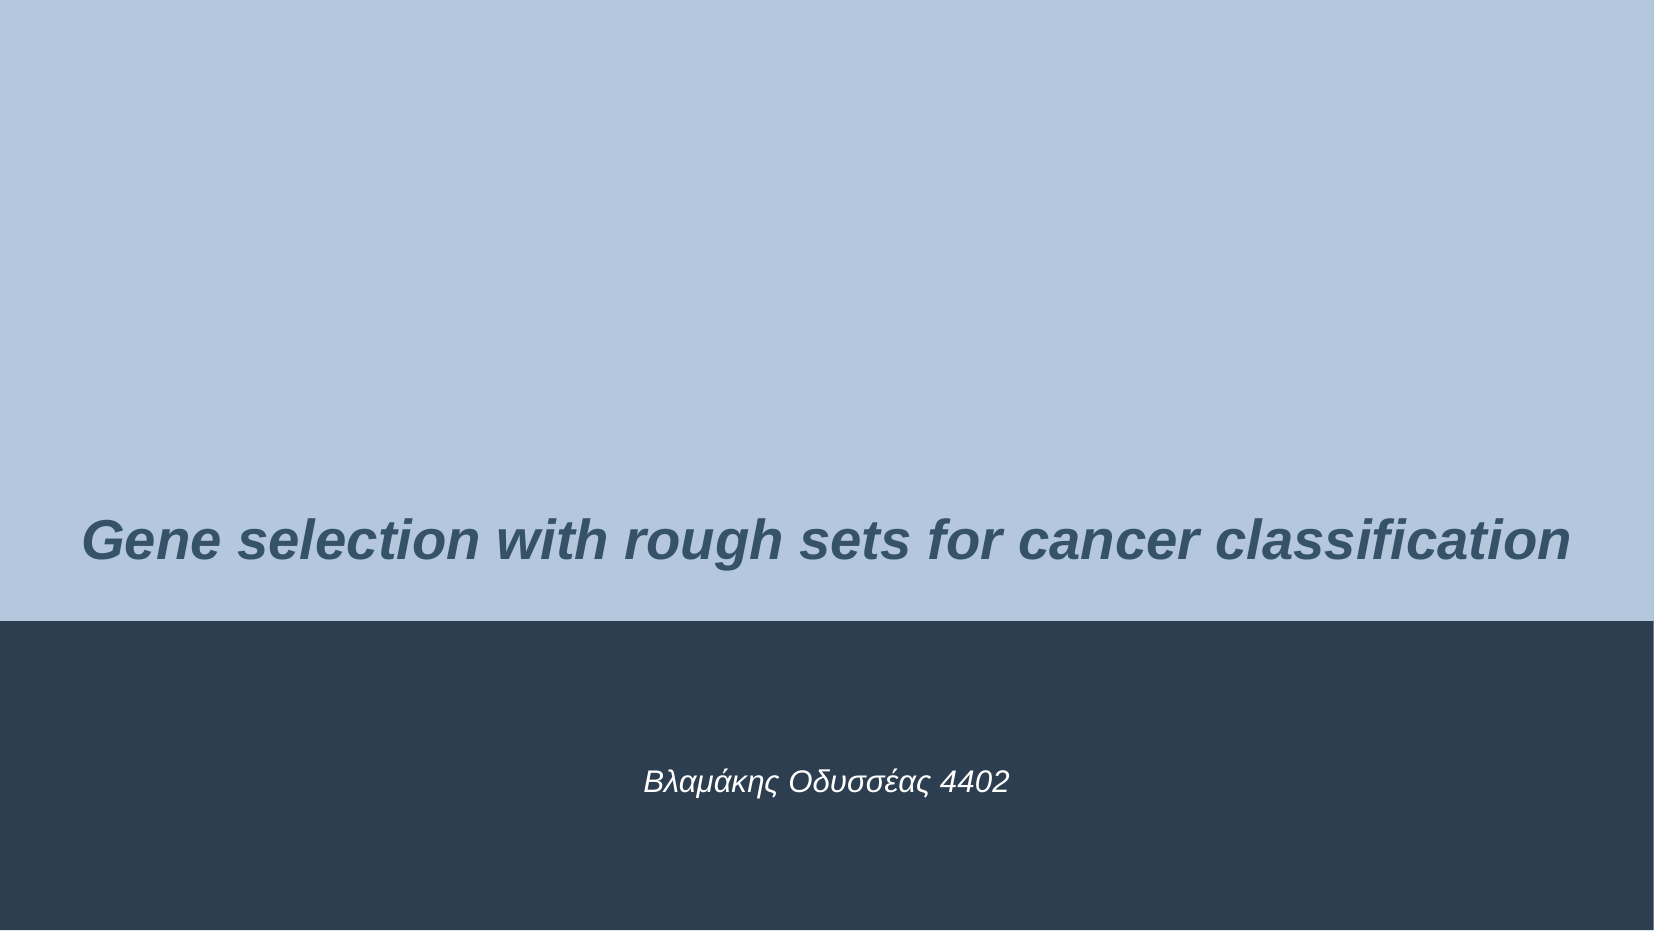

# Gene selection with rough sets for cancer classification
Βλαμάκης Οδυσσέας 4402